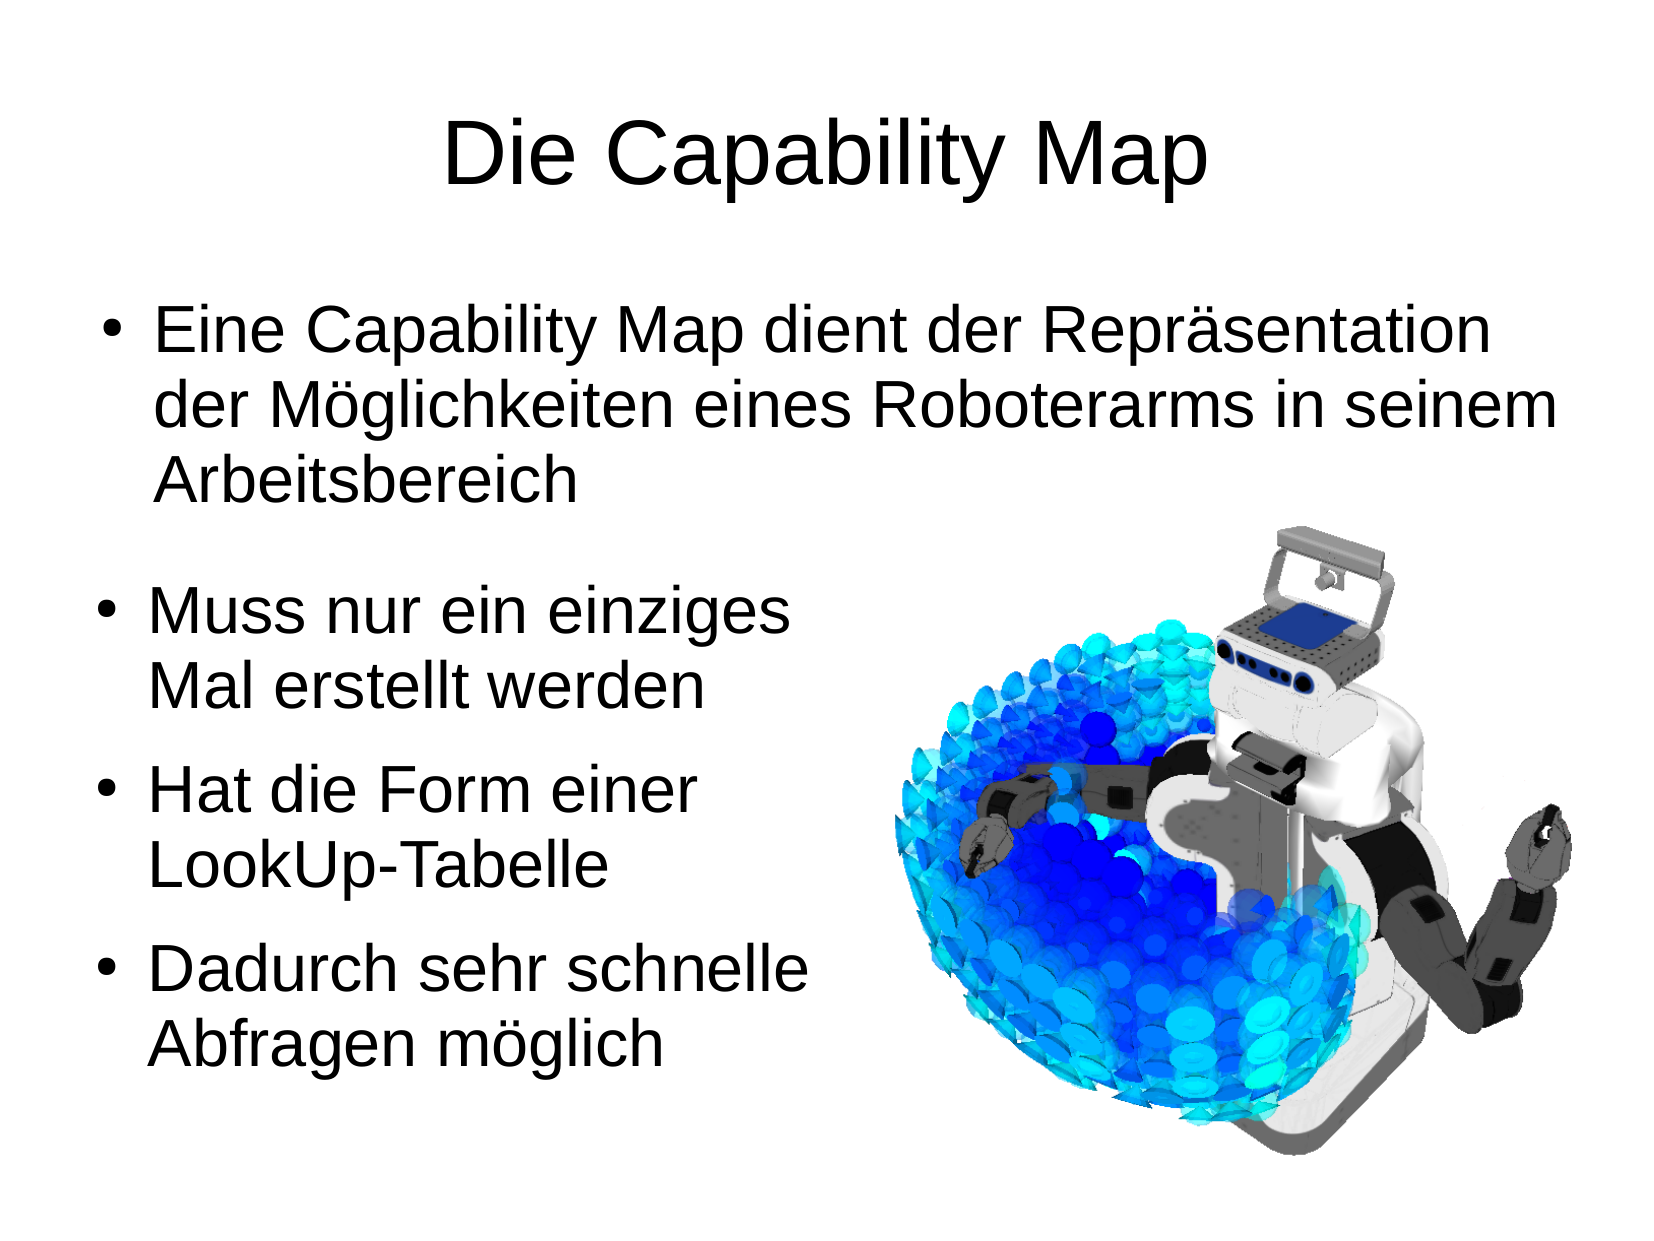

# Die Capability Map
Eine Capability Map dient der Repräsentation der Möglichkeiten eines Roboterarms in seinem Arbeitsbereich
Muss nur ein einziges Mal erstellt werden
Hat die Form einer LookUp-Tabelle
Dadurch sehr schnelle Abfragen möglich